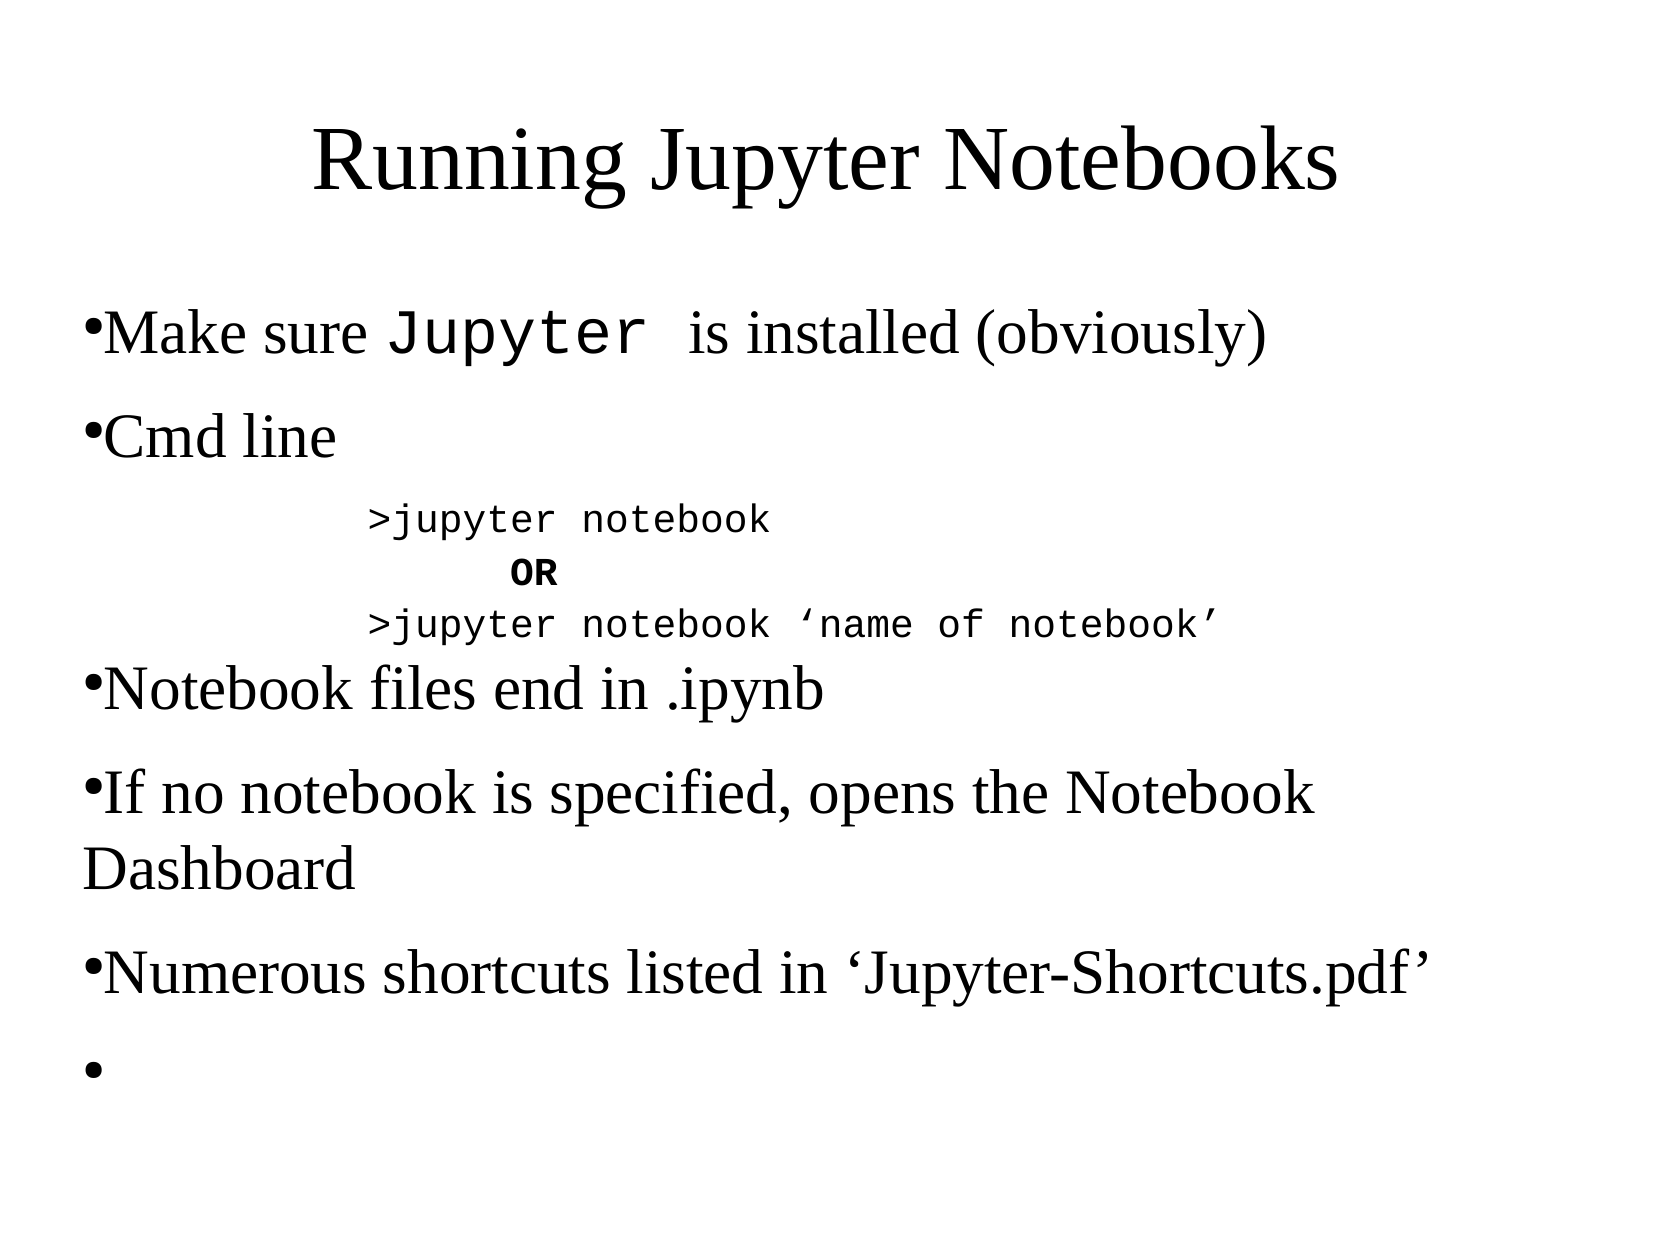

# Running Jupyter Notebooks
Make sure Jupyter is installed (obviously)
Cmd line
>jupyter notebook
		 OR
>jupyter notebook ‘name of notebook’
Notebook files end in .ipynb
If no notebook is specified, opens the Notebook Dashboard
Numerous shortcuts listed in ‘Jupyter-Shortcuts.pdf’